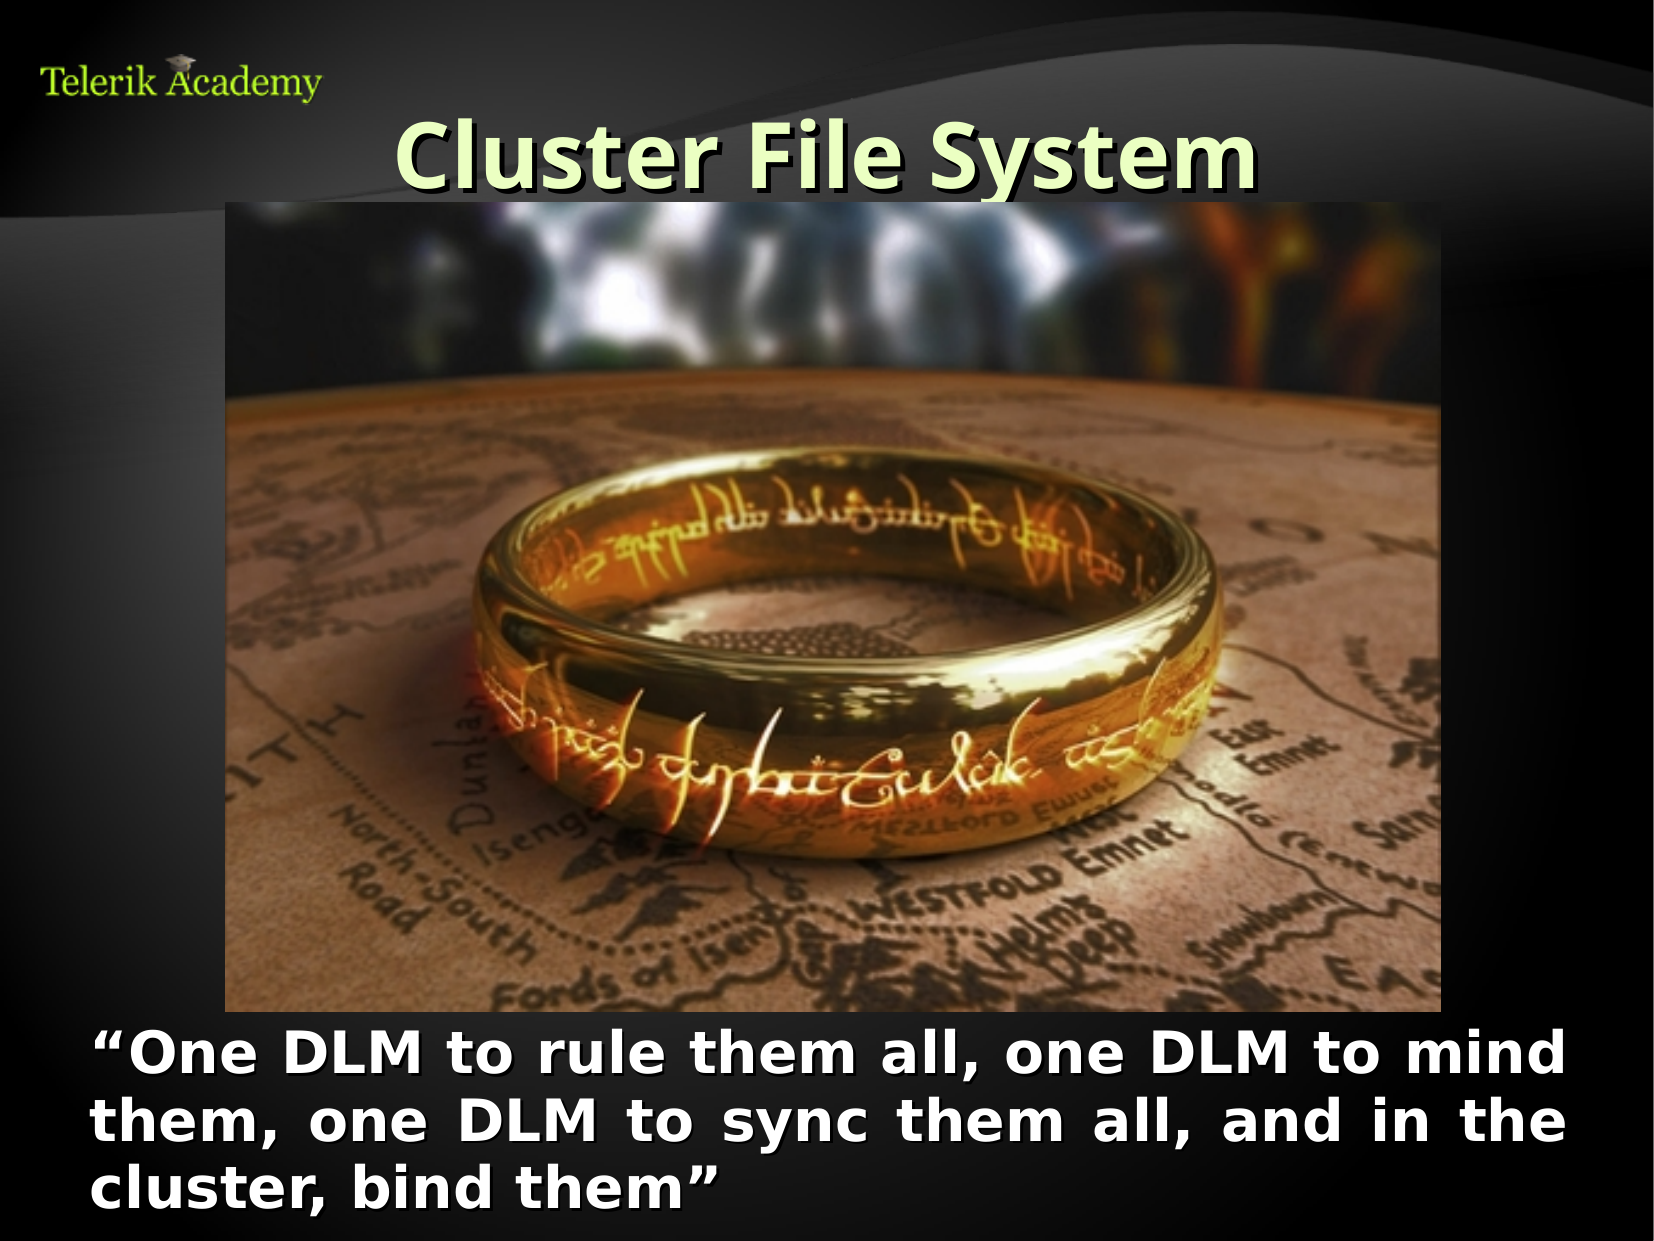

# Cluster File System
“One DLM to rule them all, one DLM to mind them, one DLM to sync them all, and in the cluster, bind them”